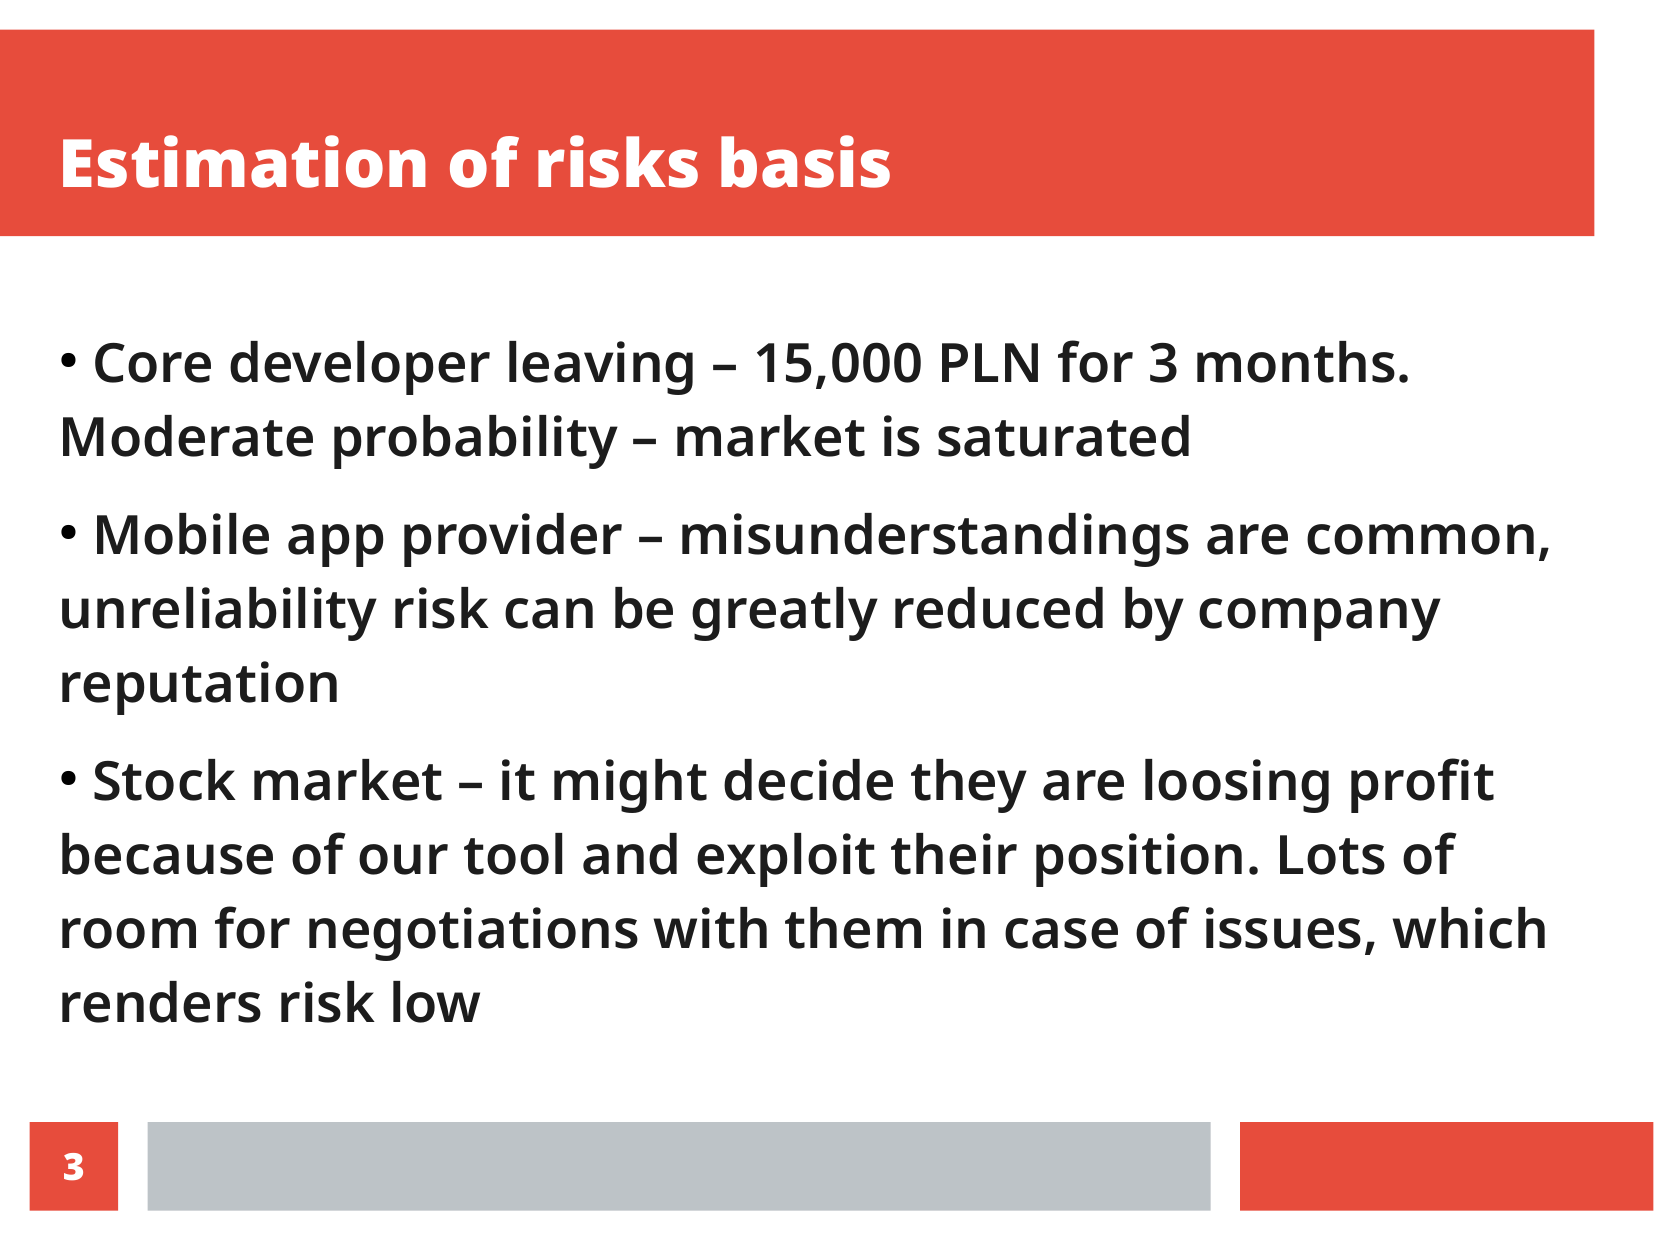

# Estimation of risks basis
 Core developer leaving – 15,000 PLN for 3 months. Moderate probability – market is saturated
 Mobile app provider – misunderstandings are common, unreliability risk can be greatly reduced by company reputation
 Stock market – it might decide they are loosing profit because of our tool and exploit their position. Lots of room for negotiations with them in case of issues, which renders risk low
3